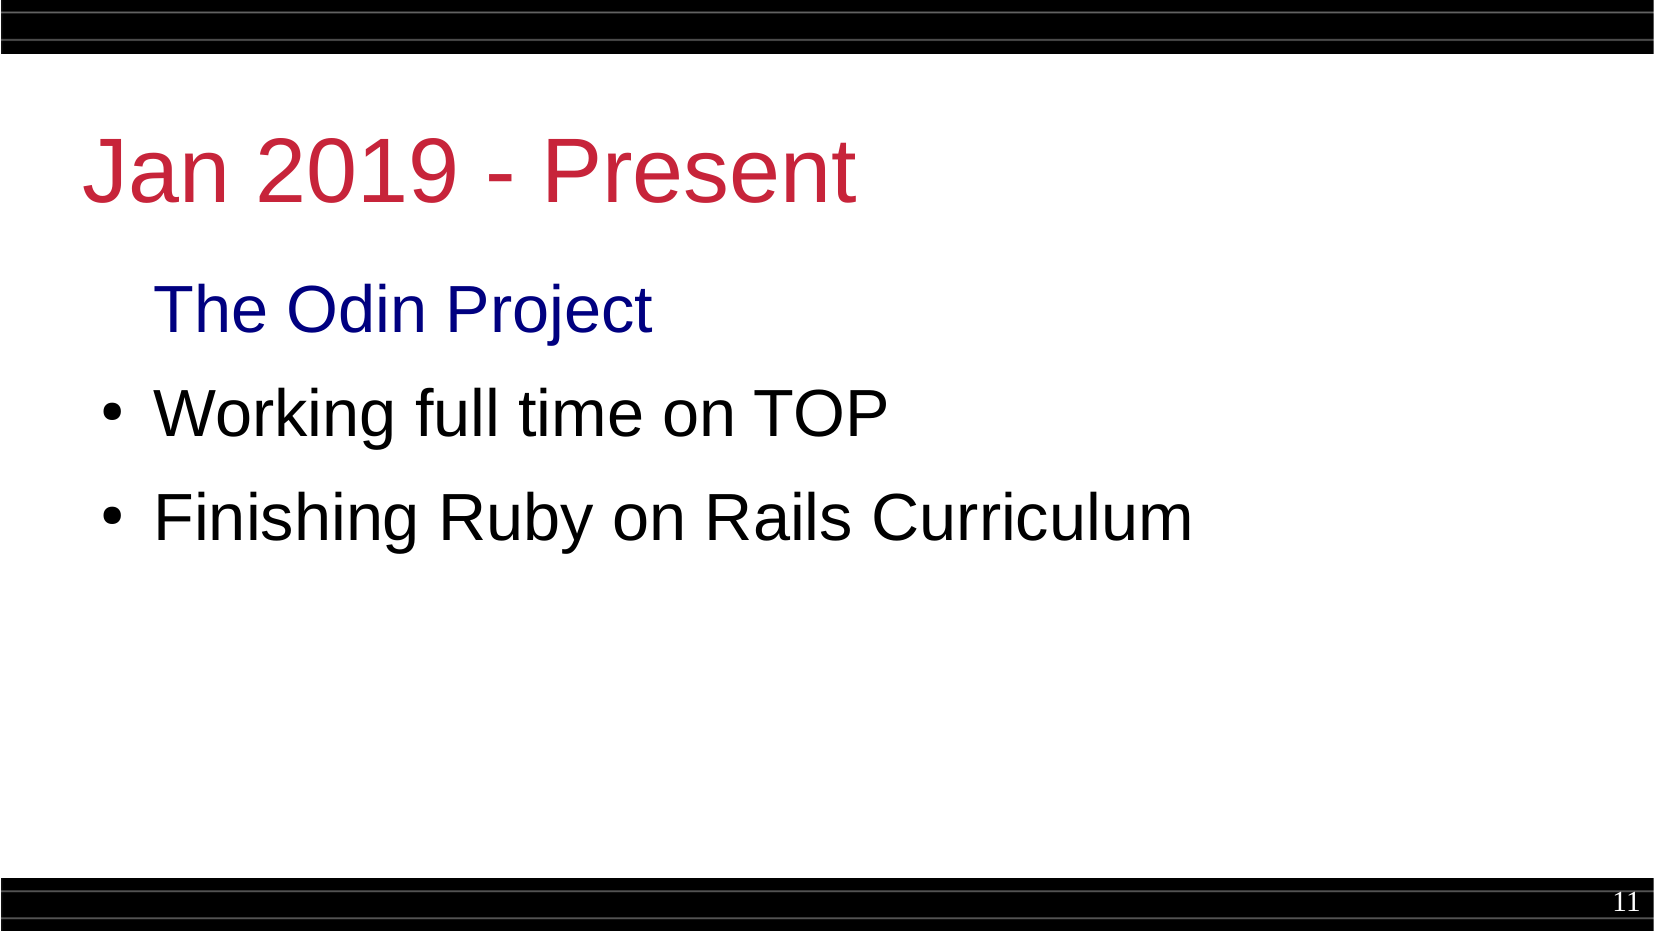

# Jan 2019 - Present
The Odin Project
Working full time on TOP
Finishing Ruby on Rails Curriculum